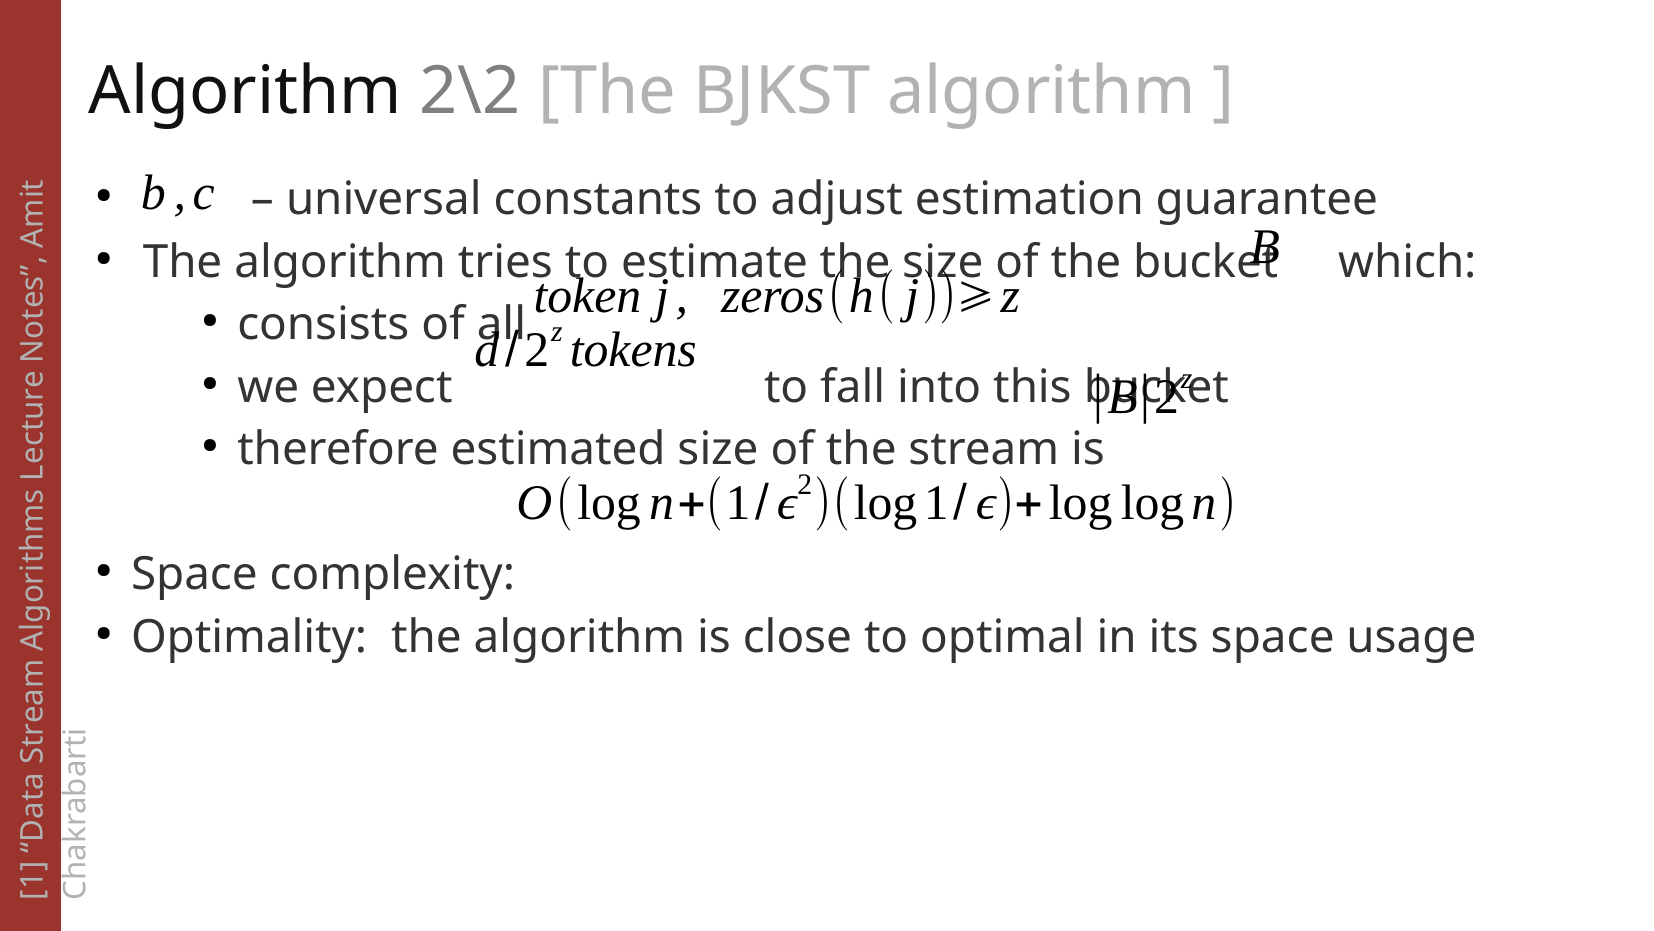

# Algorithm 2\2 [The BJKST algorithm ]
 – universal constants to adjust estimation guarantee
 The algorithm tries to estimate the size of the bucket which:
consists of all
we expect to fall into this bucket
therefore estimated size of the stream is
Space complexity:
Optimality: the algorithm is close to optimal in its space usage
[1] “Data Stream Algorithms Lecture Notes”, Amit Chakrabarti